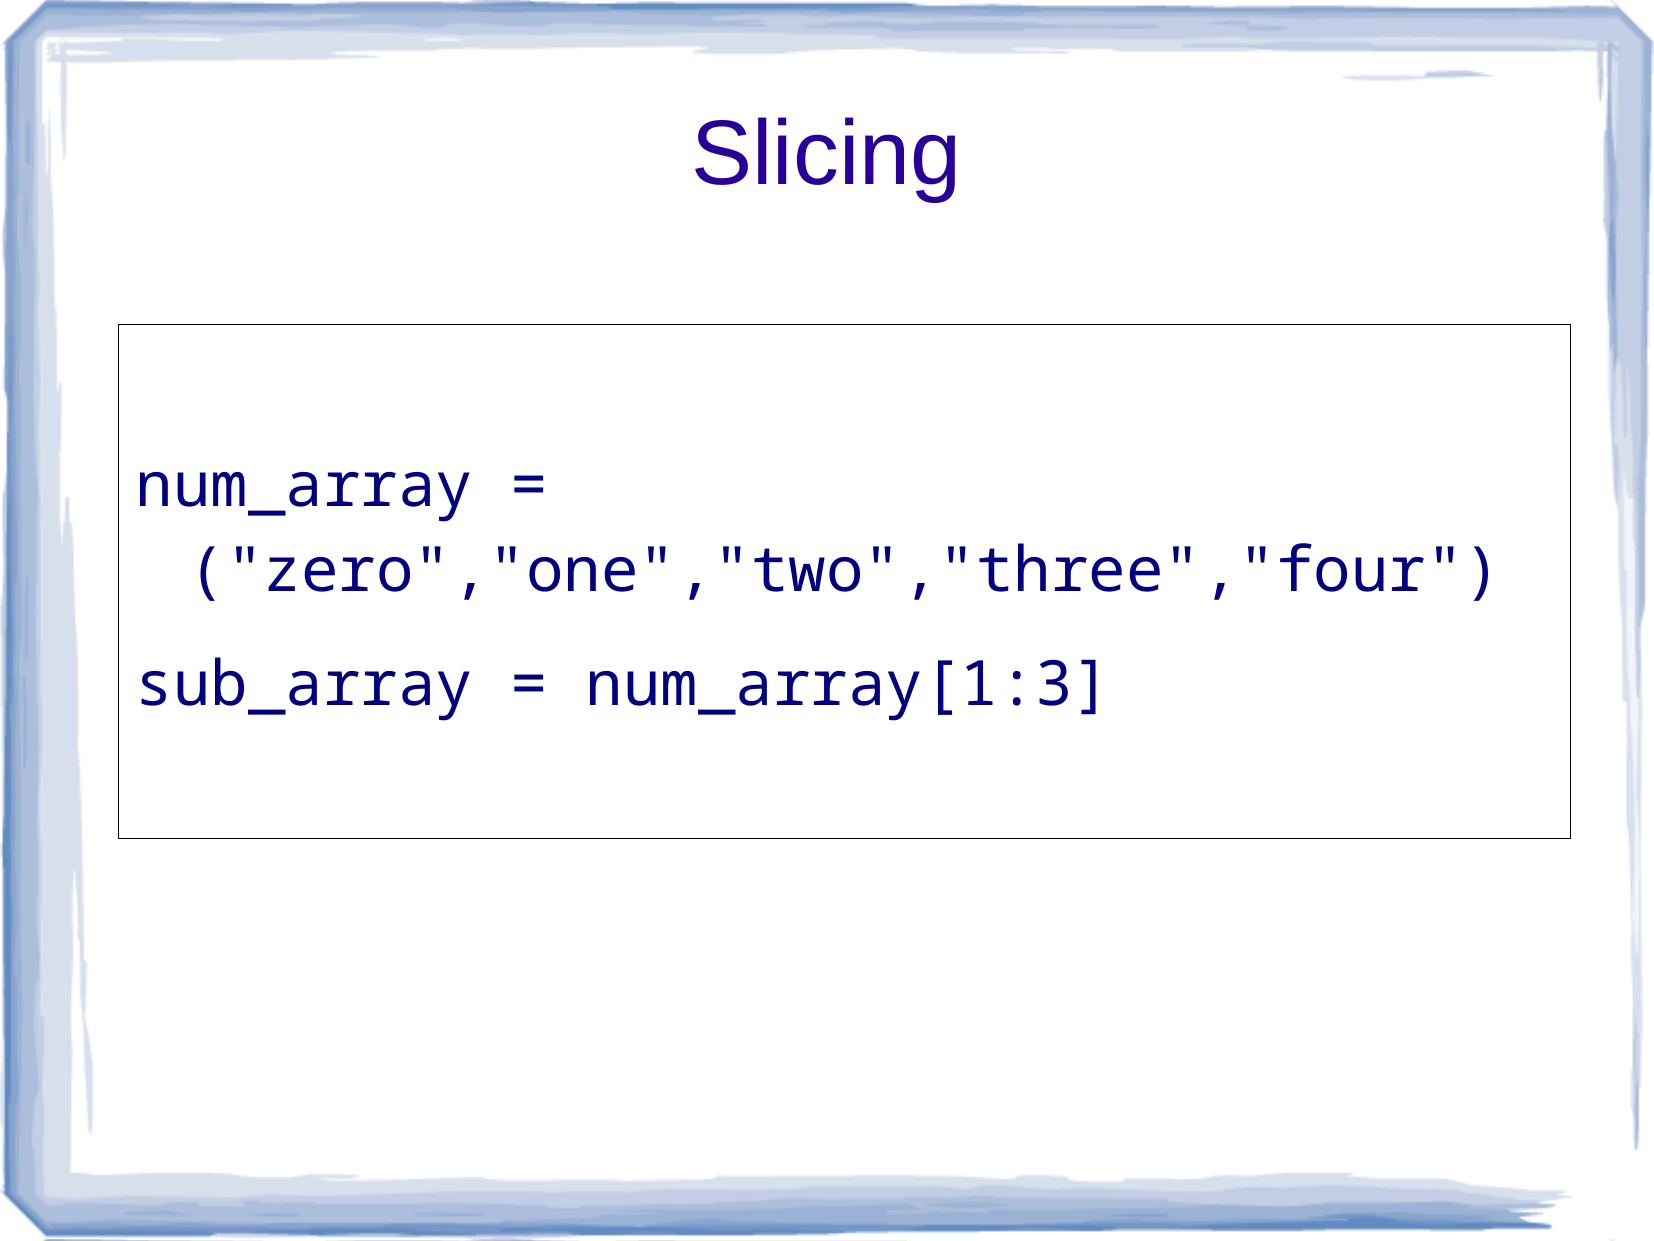

# Slicing
num_array = ("zero","one","two","three","four")
sub_array = num_array[1:3]